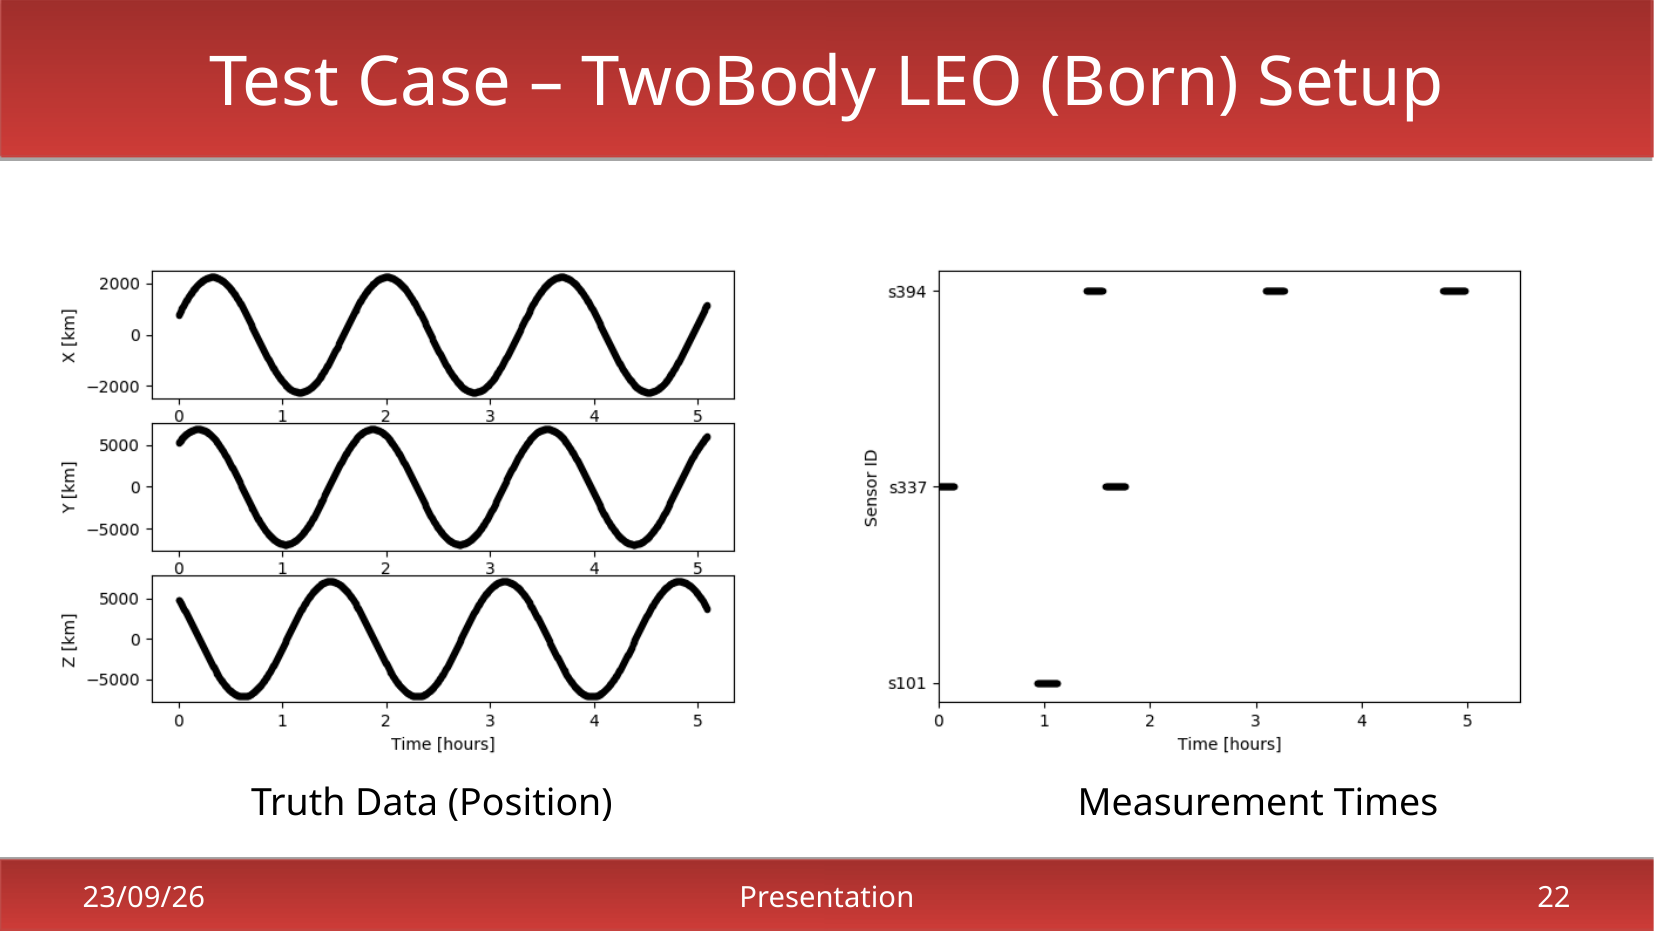

# Test Case – TwoBody LEO (Born) Setup
Truth Data (Position)
Measurement Times
Presentation
22